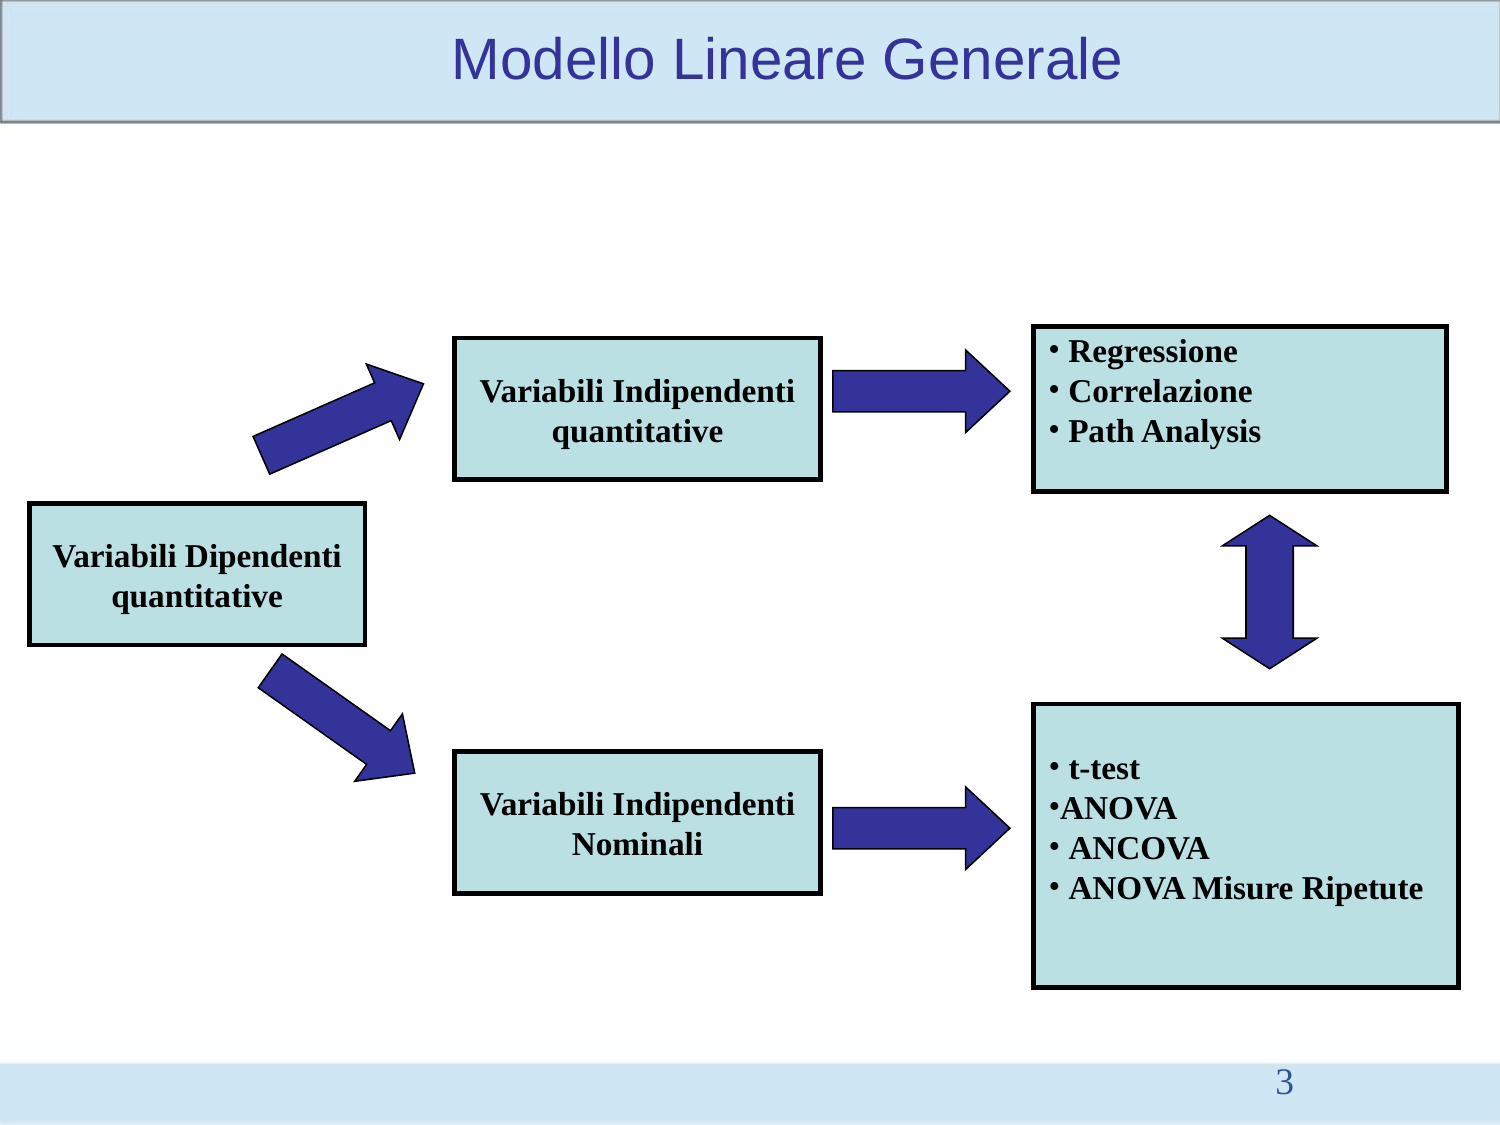

# Modello Lineare Generale
 Regressione
 Correlazione
 Path Analysis
Variabili Indipendenti quantitative
Variabili Dipendenti quantitative
 t-test
ANOVA
 ANCOVA
 ANOVA Misure Ripetute
Variabili Indipendenti Nominali